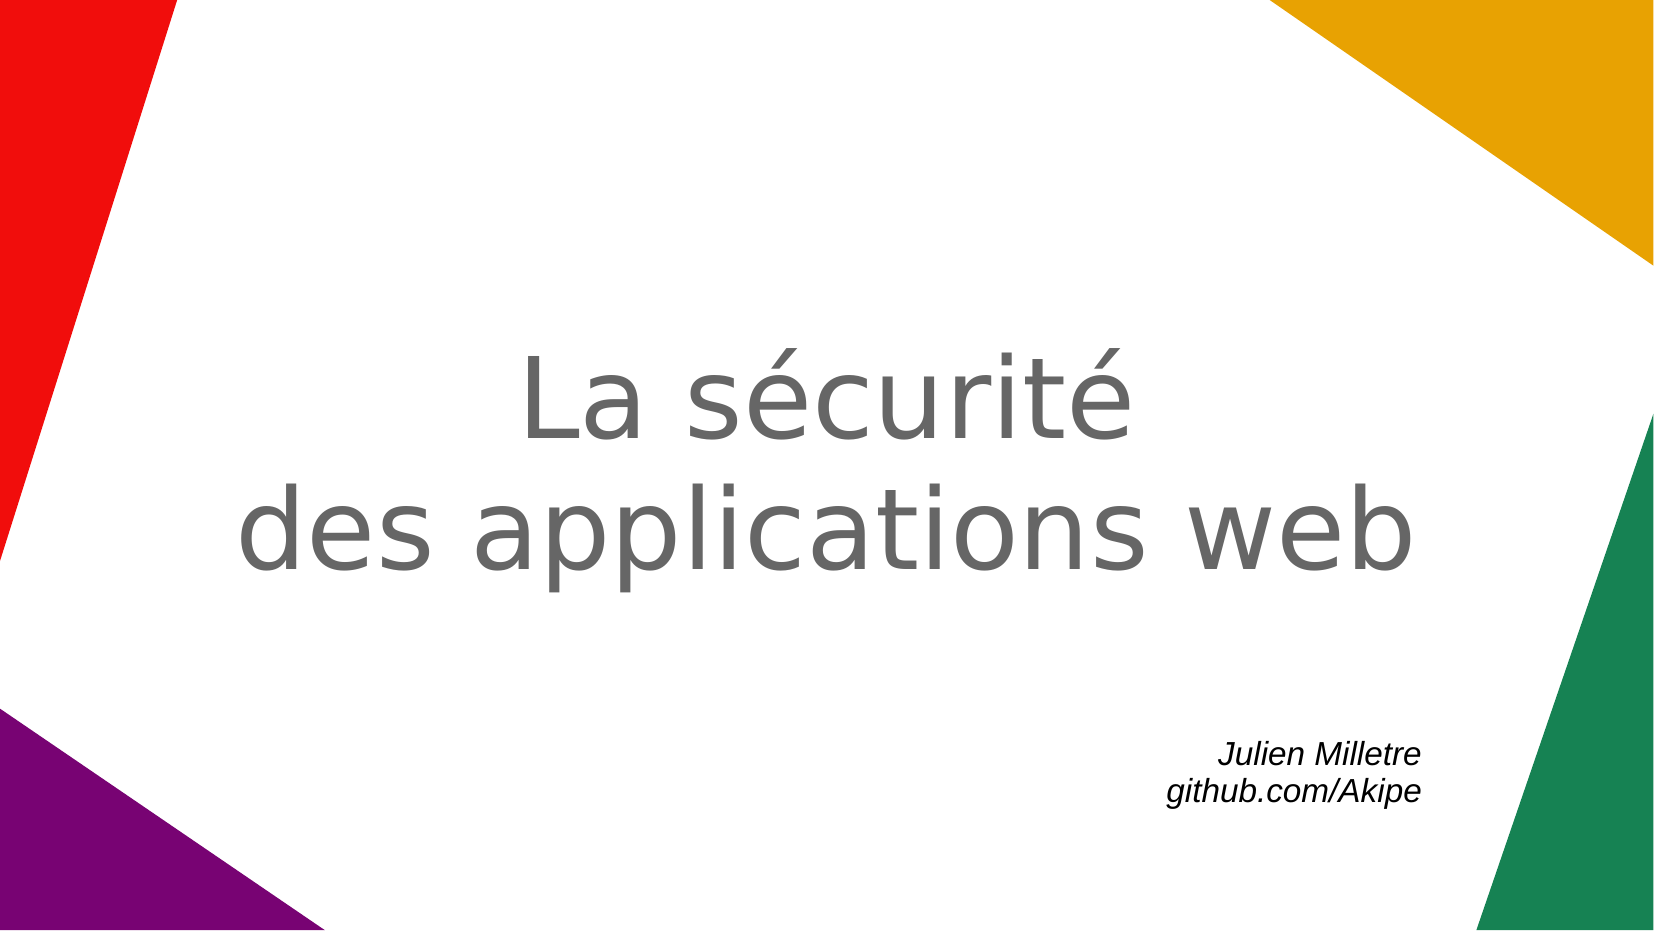

# La sécurité
des applications web
Julien Milletre
github.com/Akipe